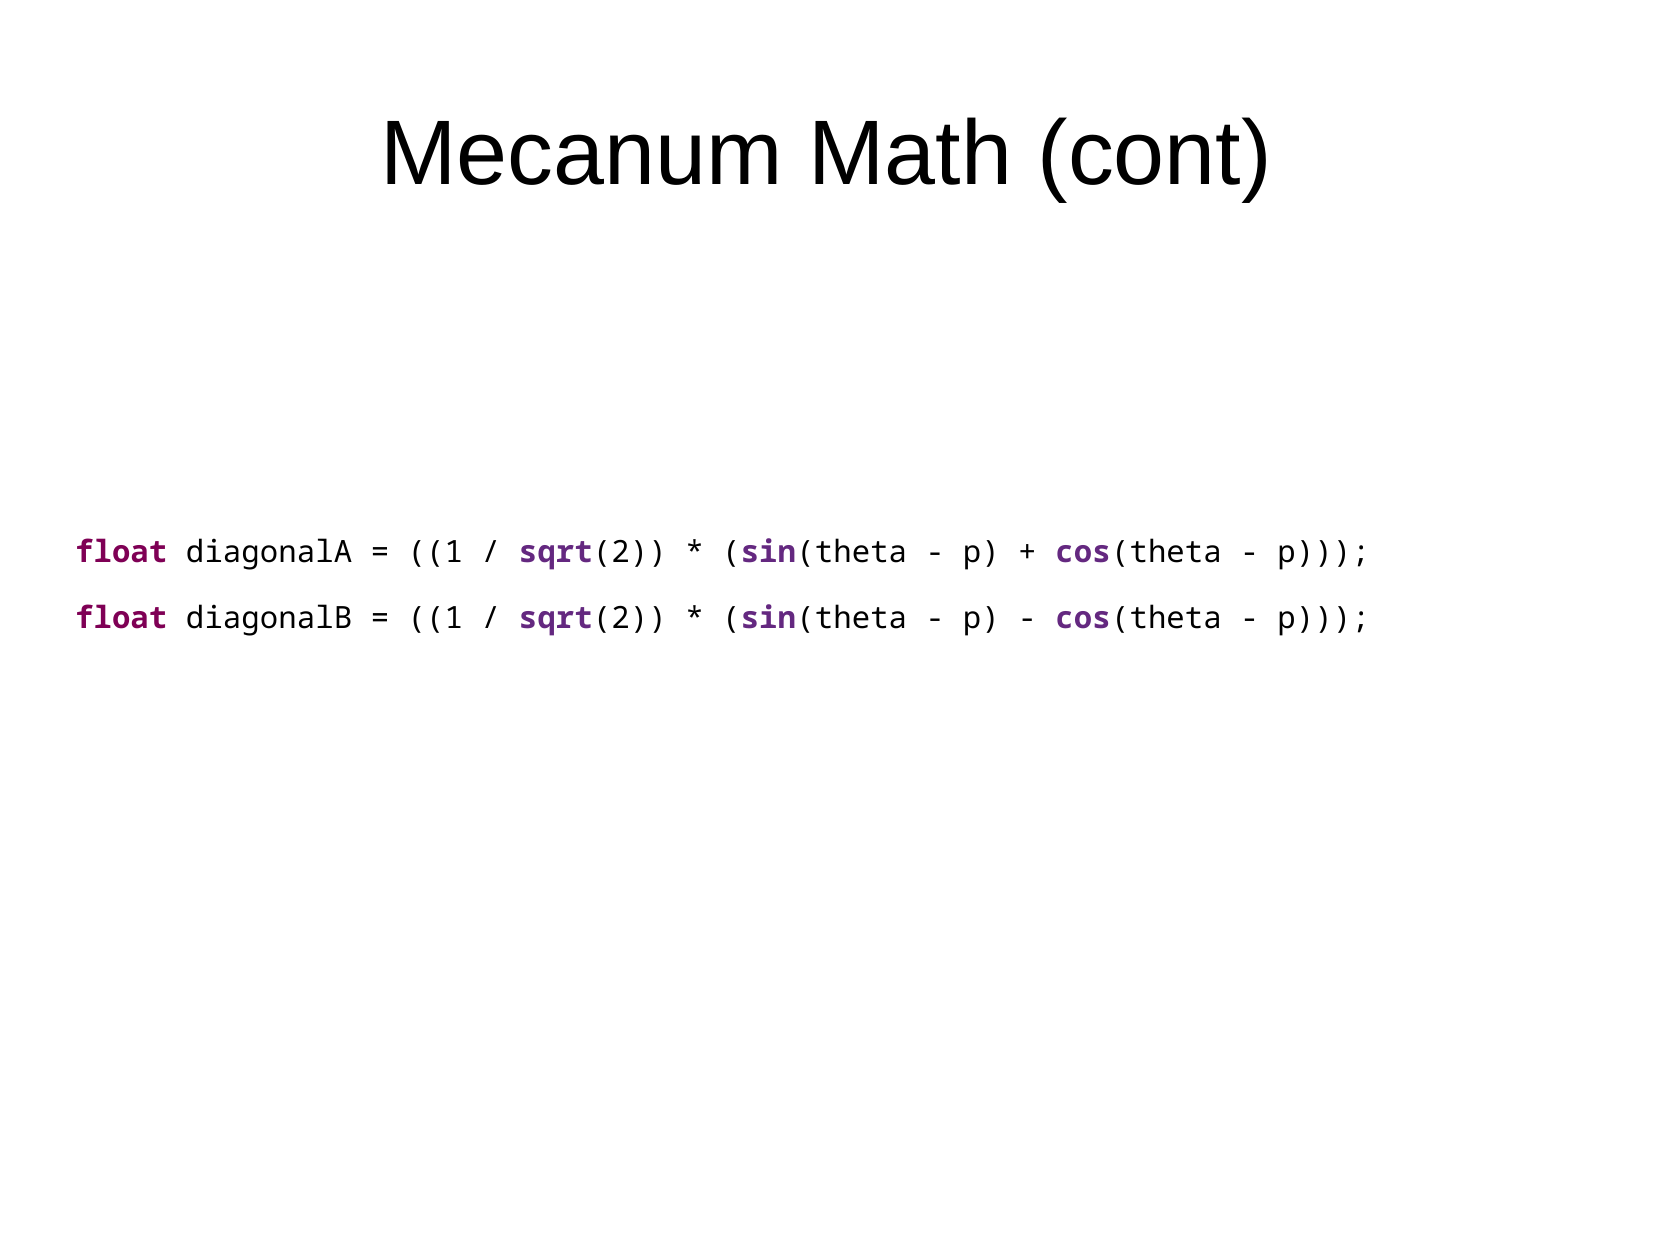

# Mecanum Math (cont)
float diagonalA = ((1 / sqrt(2)) * (sin(theta - p) + cos(theta - p)));
float diagonalB = ((1 / sqrt(2)) * (sin(theta - p) - cos(theta - p)));